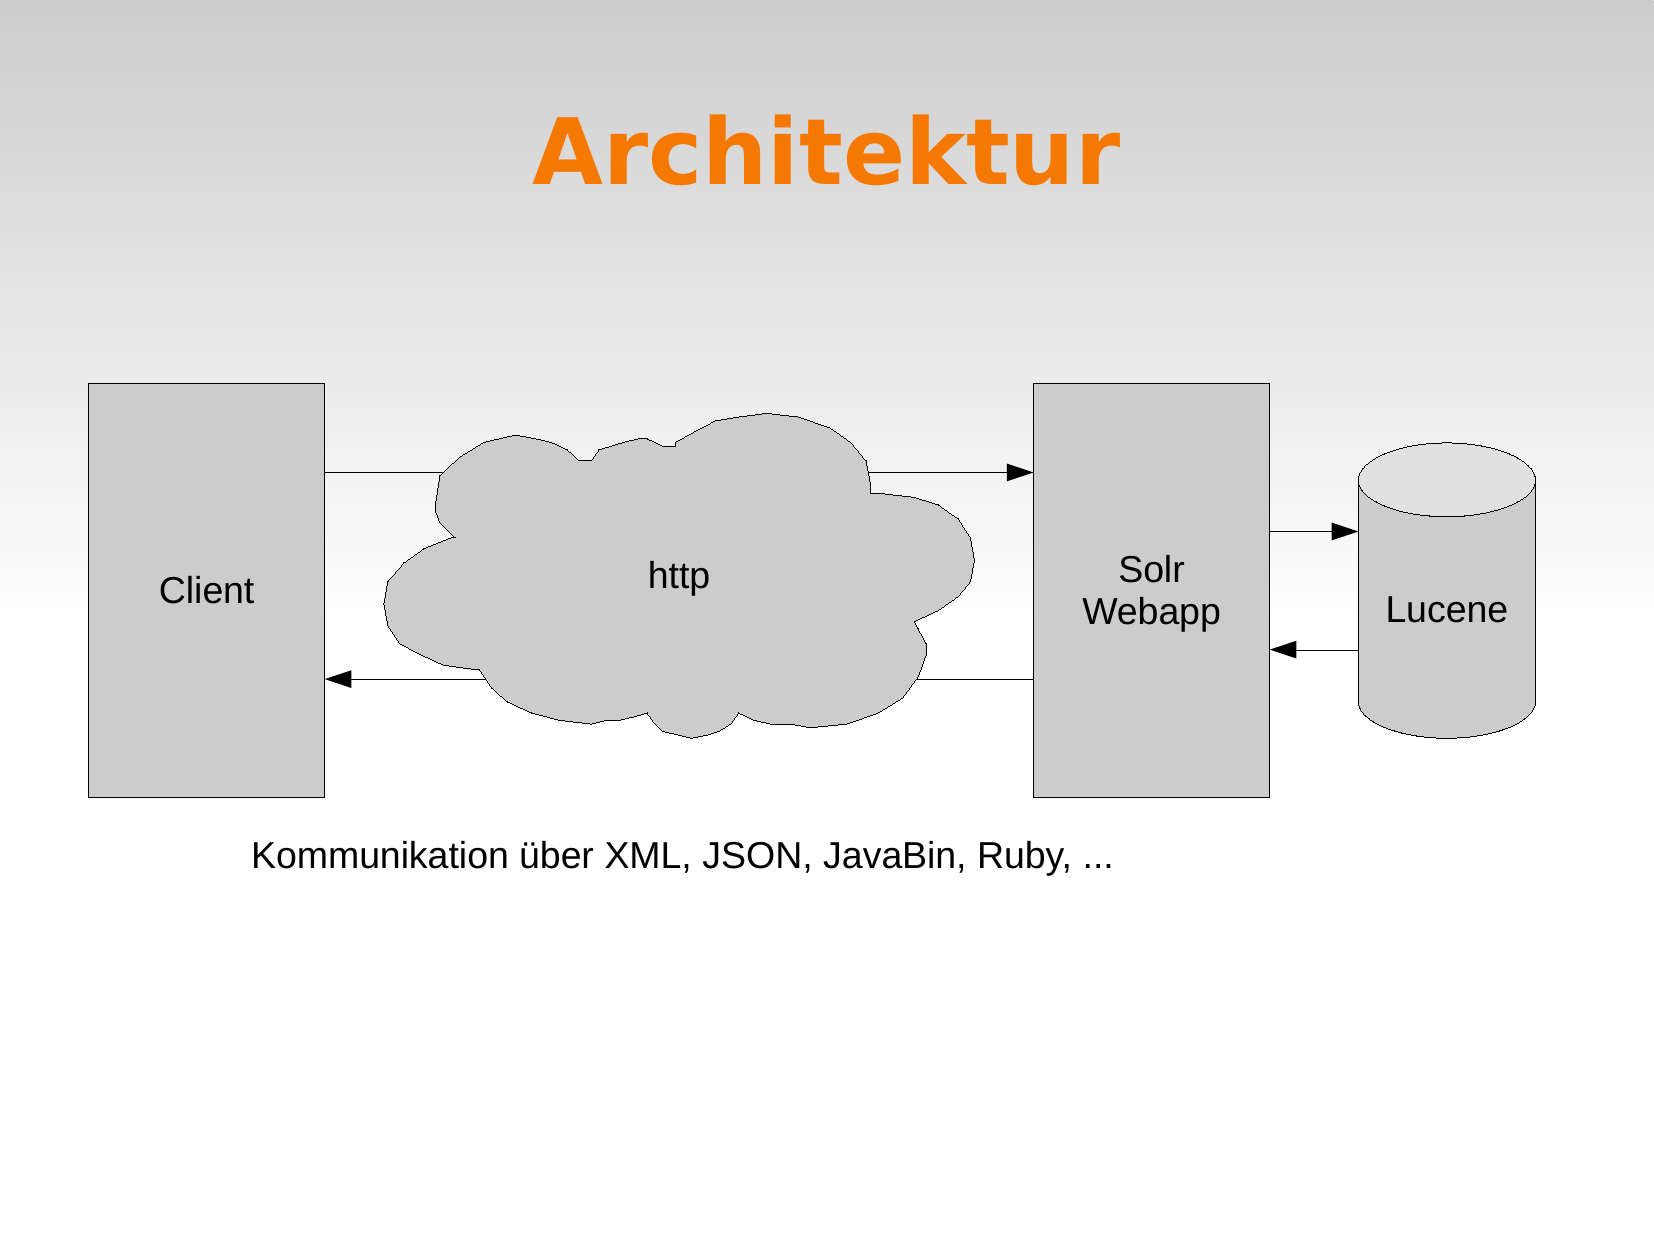

# Architektur
Client
Solr
Webapp
http
Lucene
Kommunikation über XML, JSON, JavaBin, Ruby, ...